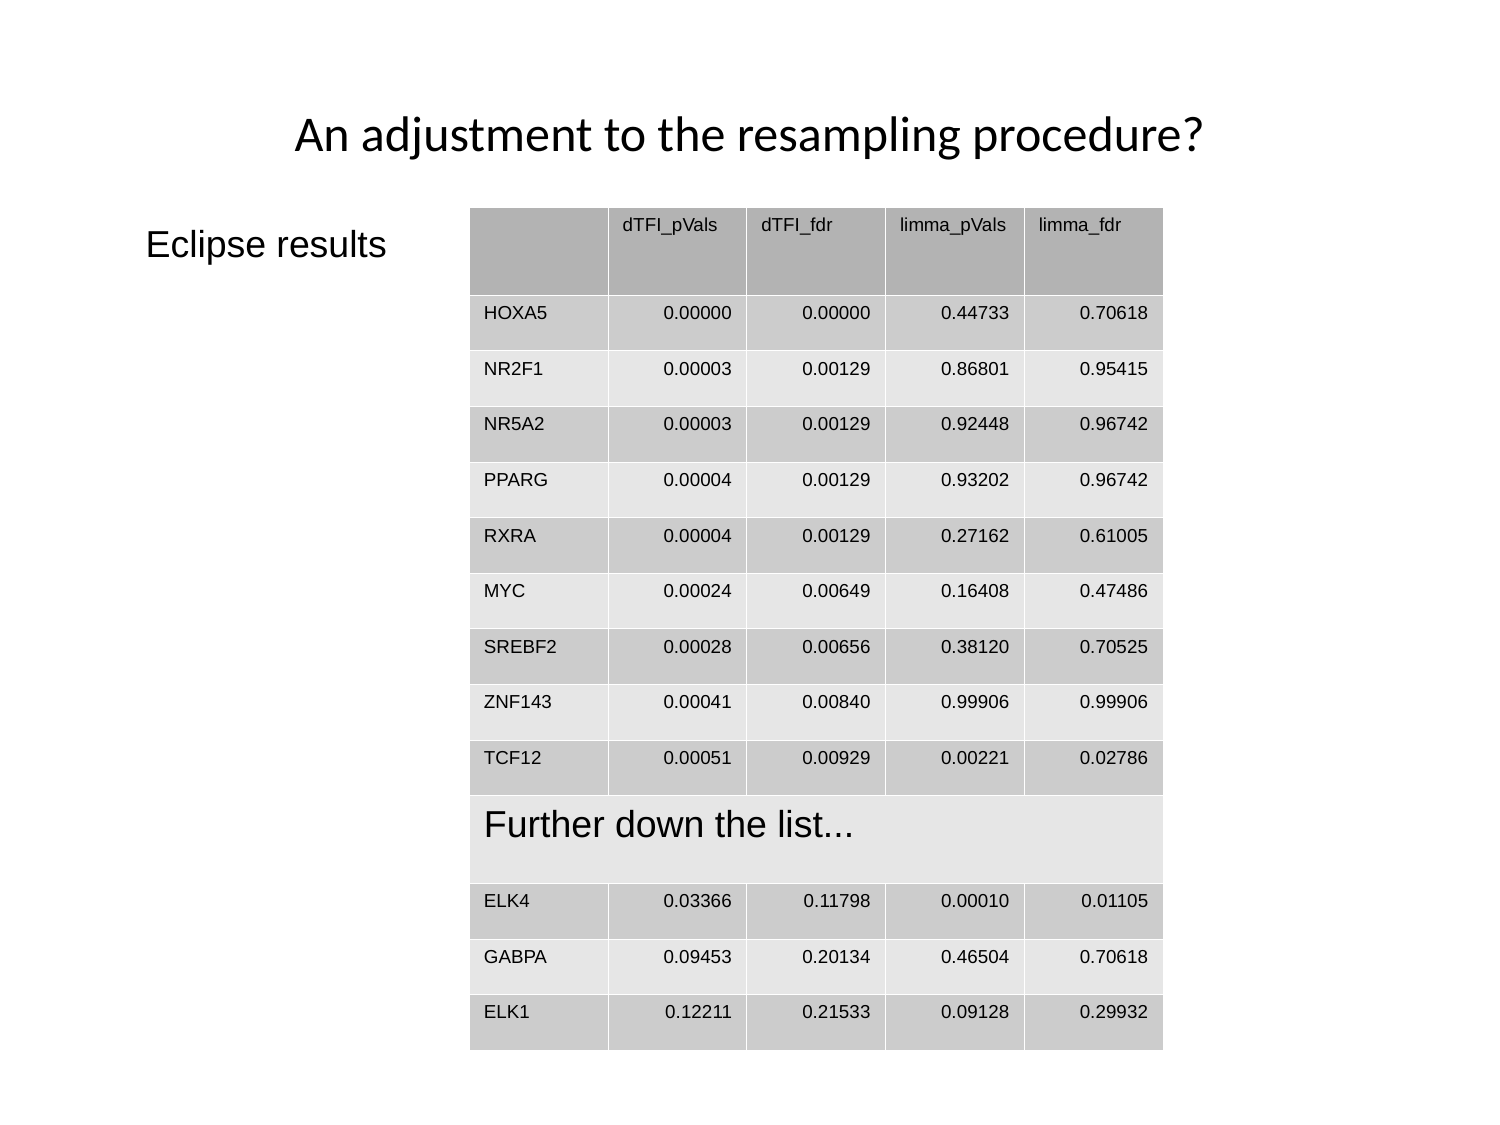

# An adjustment to the resampling procedure?
| | dTFI\_pVals | dTFI\_fdr | limma\_pVals | limma\_fdr |
| --- | --- | --- | --- | --- |
| HOXA5 | 0.00000 | 0.00000 | 0.44733 | 0.70618 |
| NR2F1 | 0.00003 | 0.00129 | 0.86801 | 0.95415 |
| NR5A2 | 0.00003 | 0.00129 | 0.92448 | 0.96742 |
| PPARG | 0.00004 | 0.00129 | 0.93202 | 0.96742 |
| RXRA | 0.00004 | 0.00129 | 0.27162 | 0.61005 |
| MYC | 0.00024 | 0.00649 | 0.16408 | 0.47486 |
| SREBF2 | 0.00028 | 0.00656 | 0.38120 | 0.70525 |
| ZNF143 | 0.00041 | 0.00840 | 0.99906 | 0.99906 |
| TCF12 | 0.00051 | 0.00929 | 0.00221 | 0.02786 |
| Further down the list... | | | | |
| ELK4 | 0.03366 | 0.11798 | 0.00010 | 0.01105 |
| GABPA | 0.09453 | 0.20134 | 0.46504 | 0.70618 |
| ELK1 | 0.12211 | 0.21533 | 0.09128 | 0.29932 |
Eclipse results